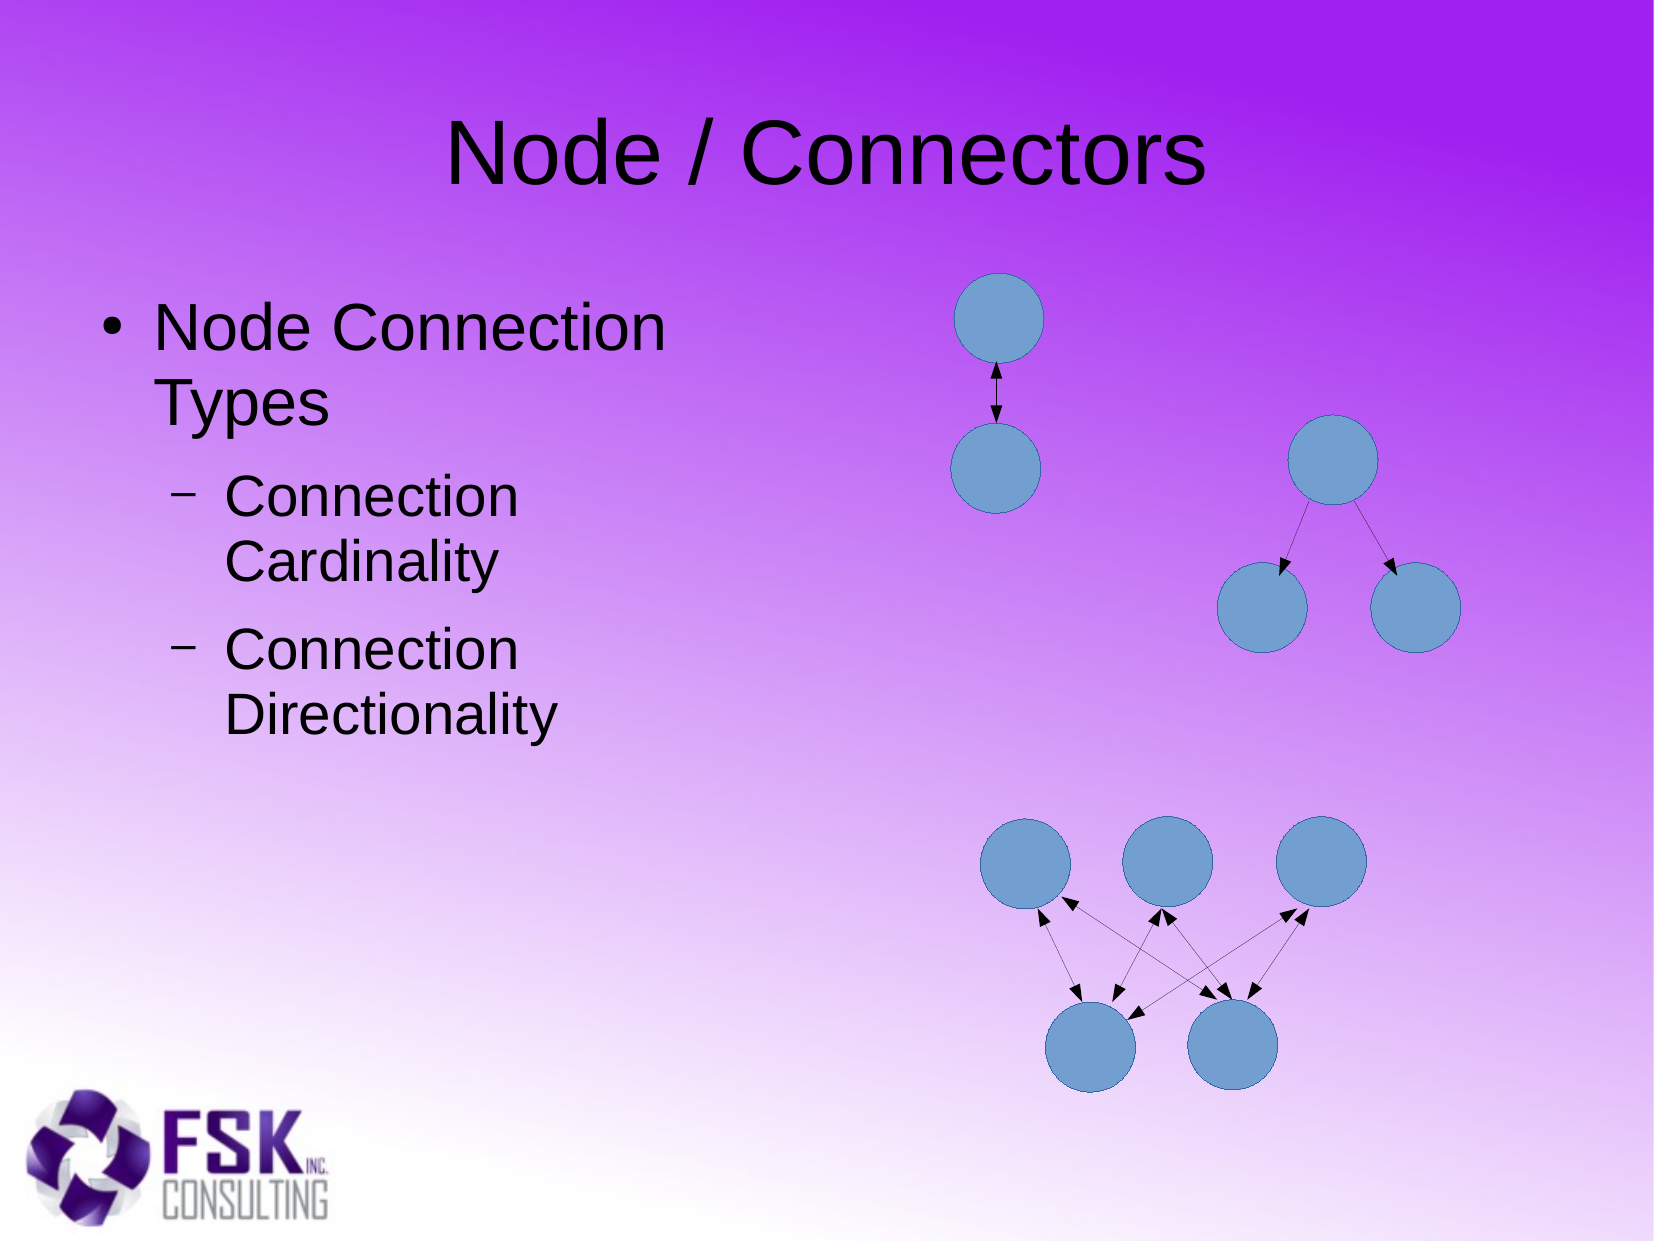

# Node / Connectors
Node Connection Types
Connection Cardinality
Connection Directionality